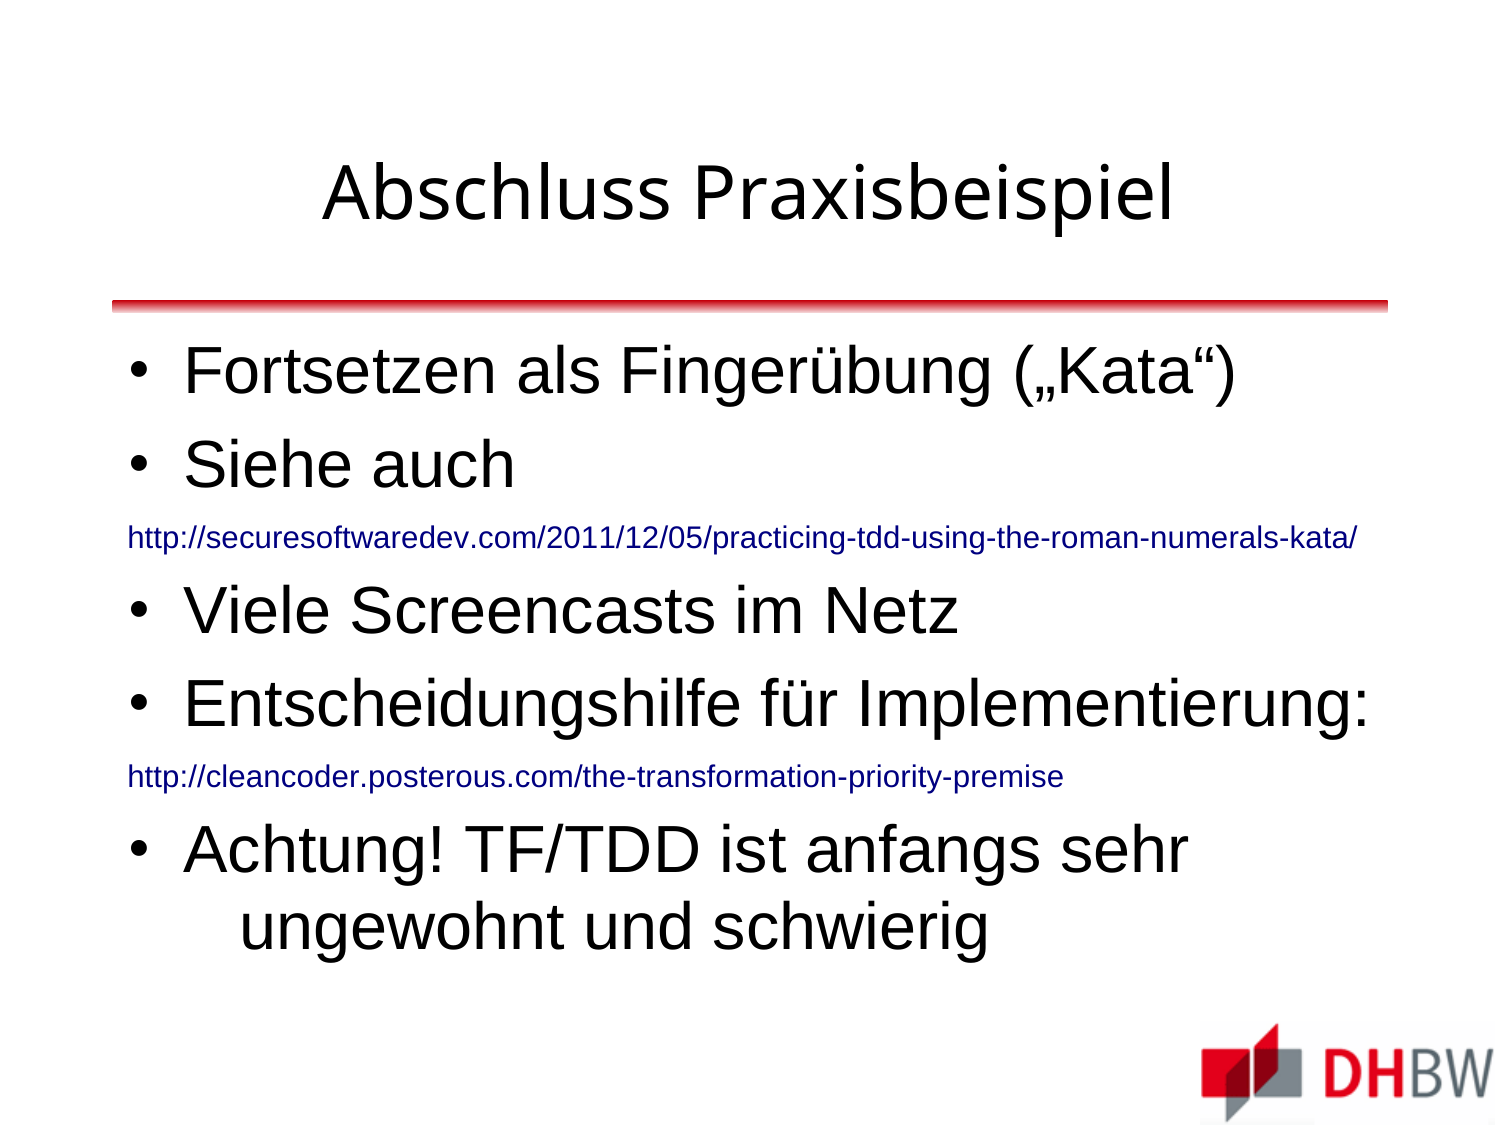

# Abschluss Praxisbeispiel
Fortsetzen als Fingerübung („Kata“)
Siehe auch
http://securesoftwaredev.com/2011/12/05/practicing-tdd-using-the-roman-numerals-kata/
Viele Screencasts im Netz
Entscheidungshilfe für Implementierung:
http://cleancoder.posterous.com/the-transformation-priority-premise
Achtung! TF/TDD ist anfangs sehr ungewohnt und schwierig